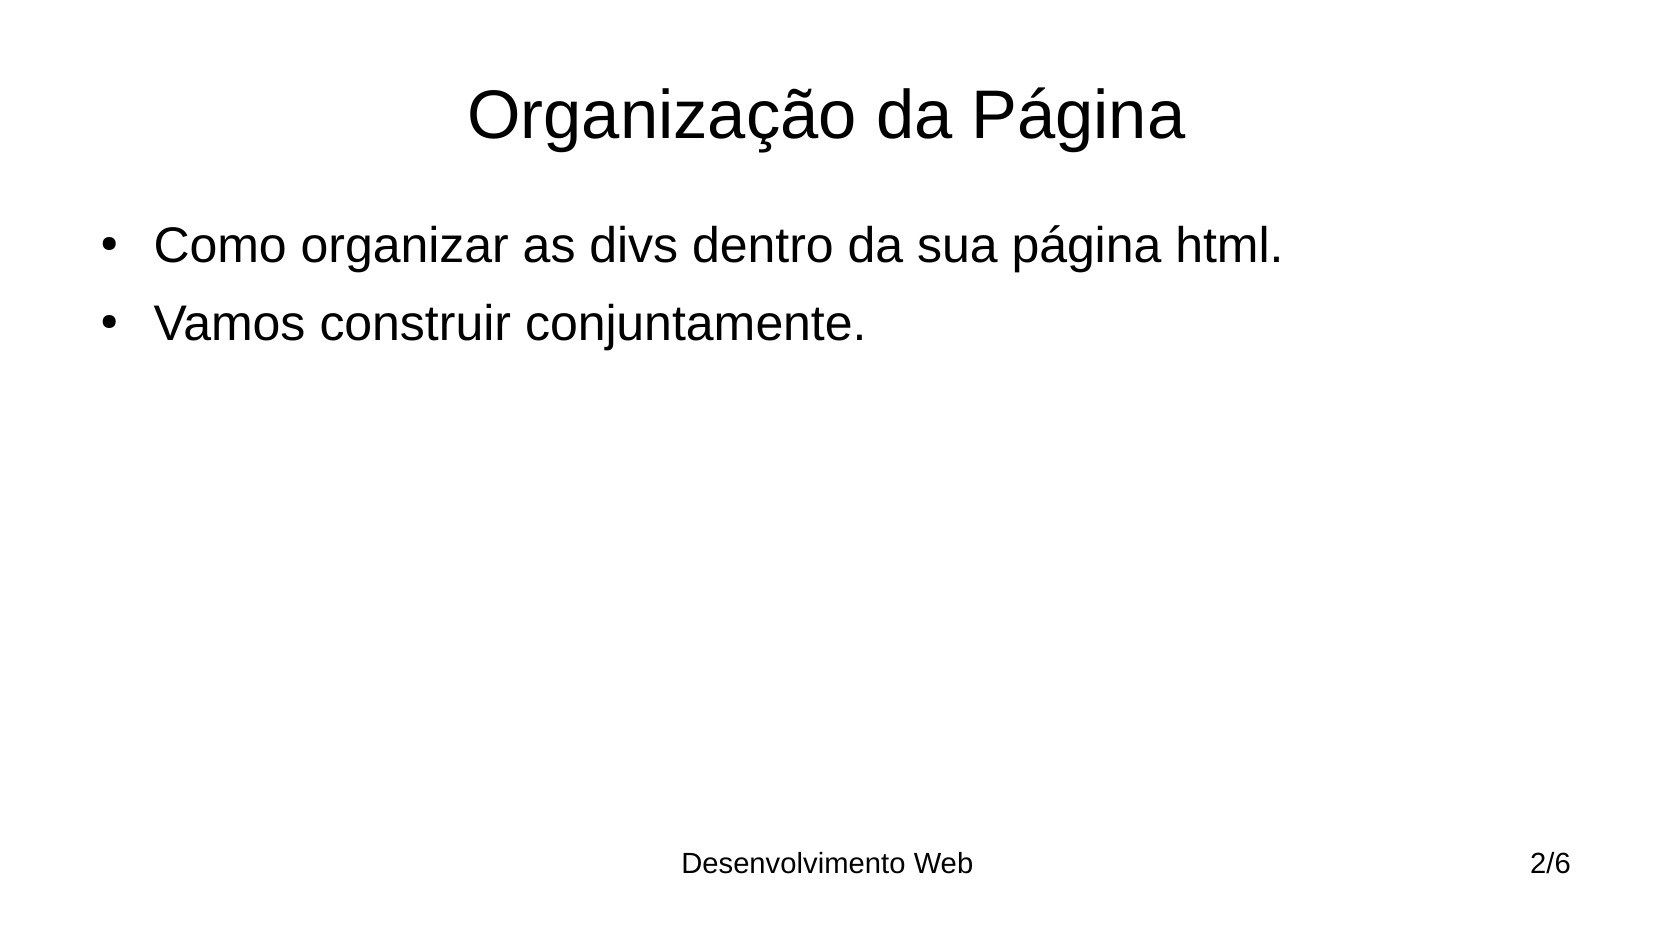

# Organização da Página
Como organizar as divs dentro da sua página html.
Vamos construir conjuntamente.
Desenvolvimento Web
2